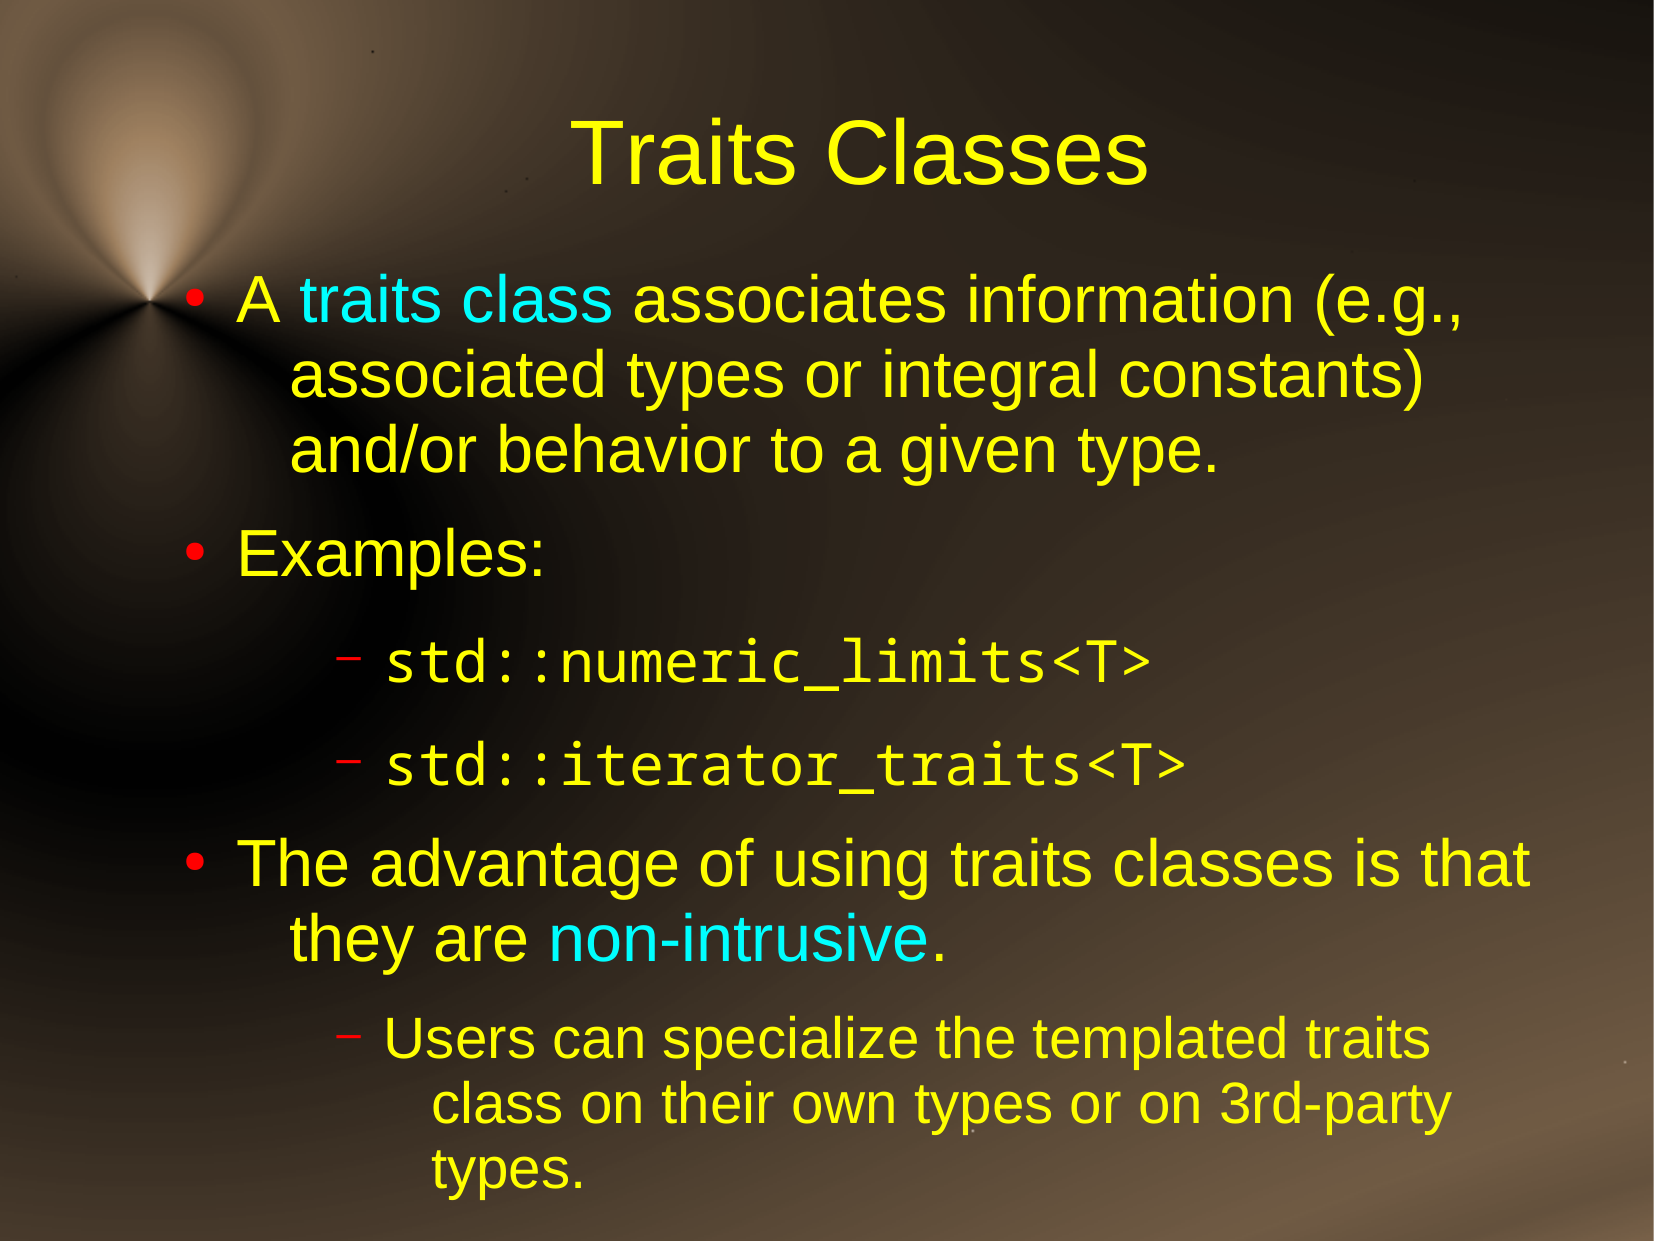

# Traits Classes
A traits class associates information (e.g., associated types or integral constants) and/or behavior to a given type.
Examples:
std::numeric_limits<T>
std::iterator_traits<T>
The advantage of using traits classes is that they are non-intrusive.
Users can specialize the templated traits class on their own types or on 3rd-party types.